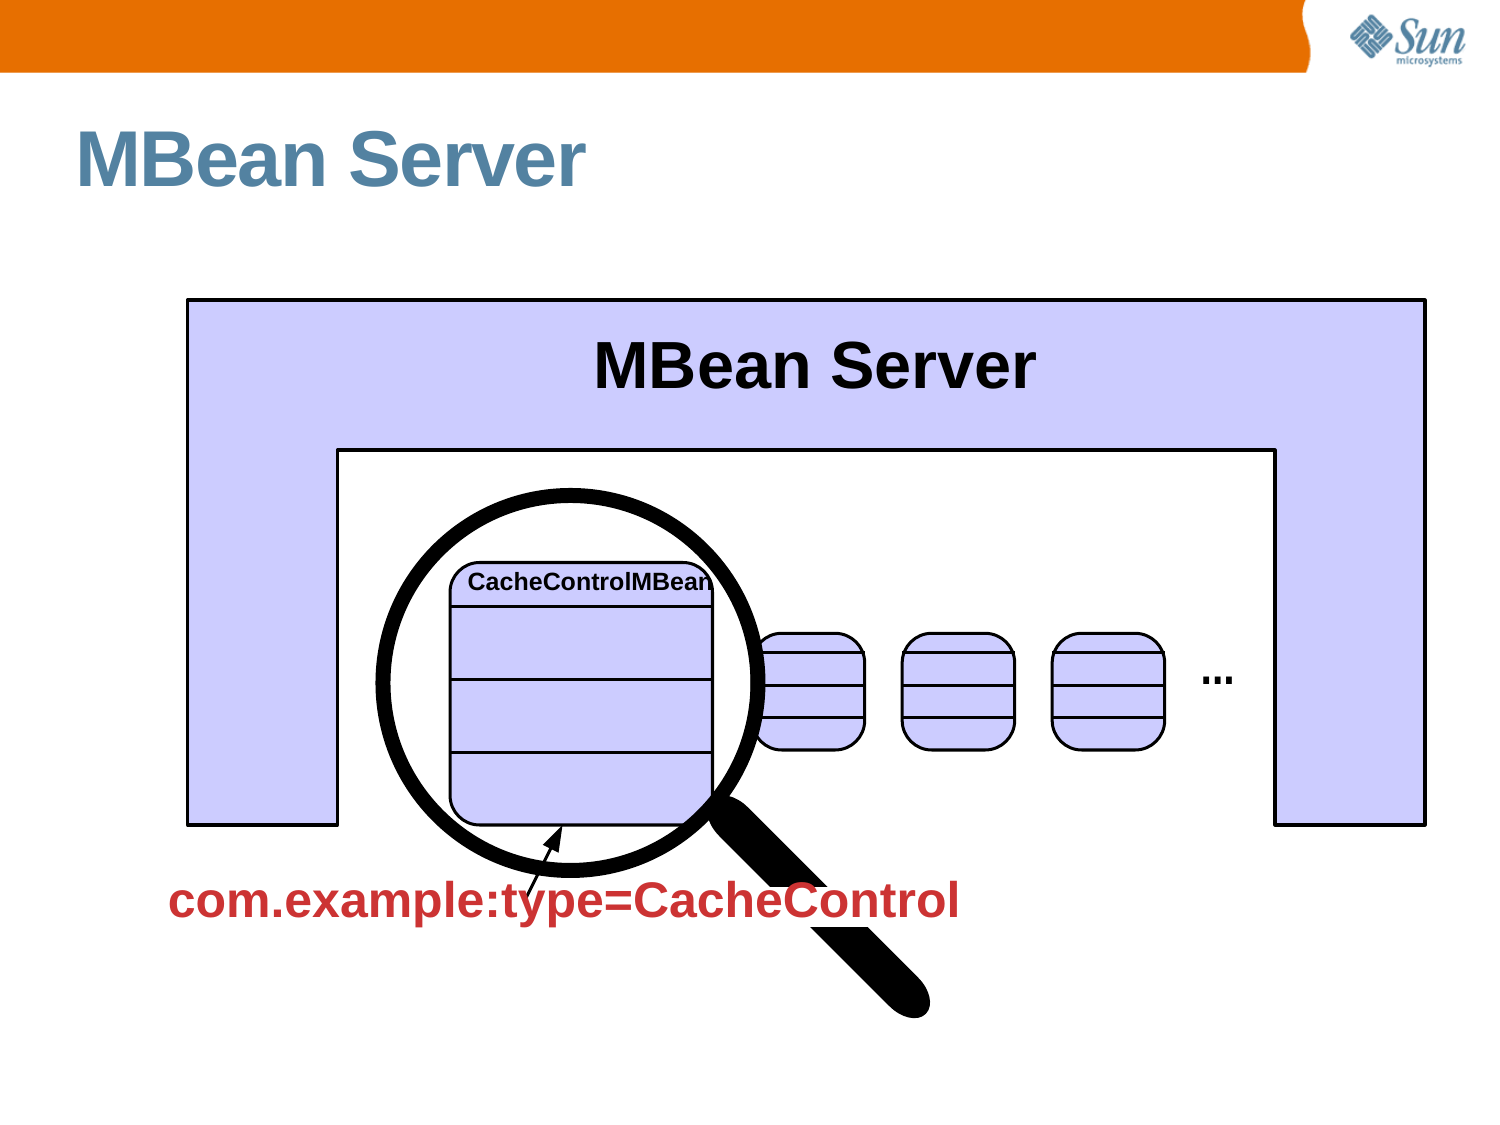

# MBean Server
MBean Server
CacheControlMBean
...
com.example:type=CacheControl